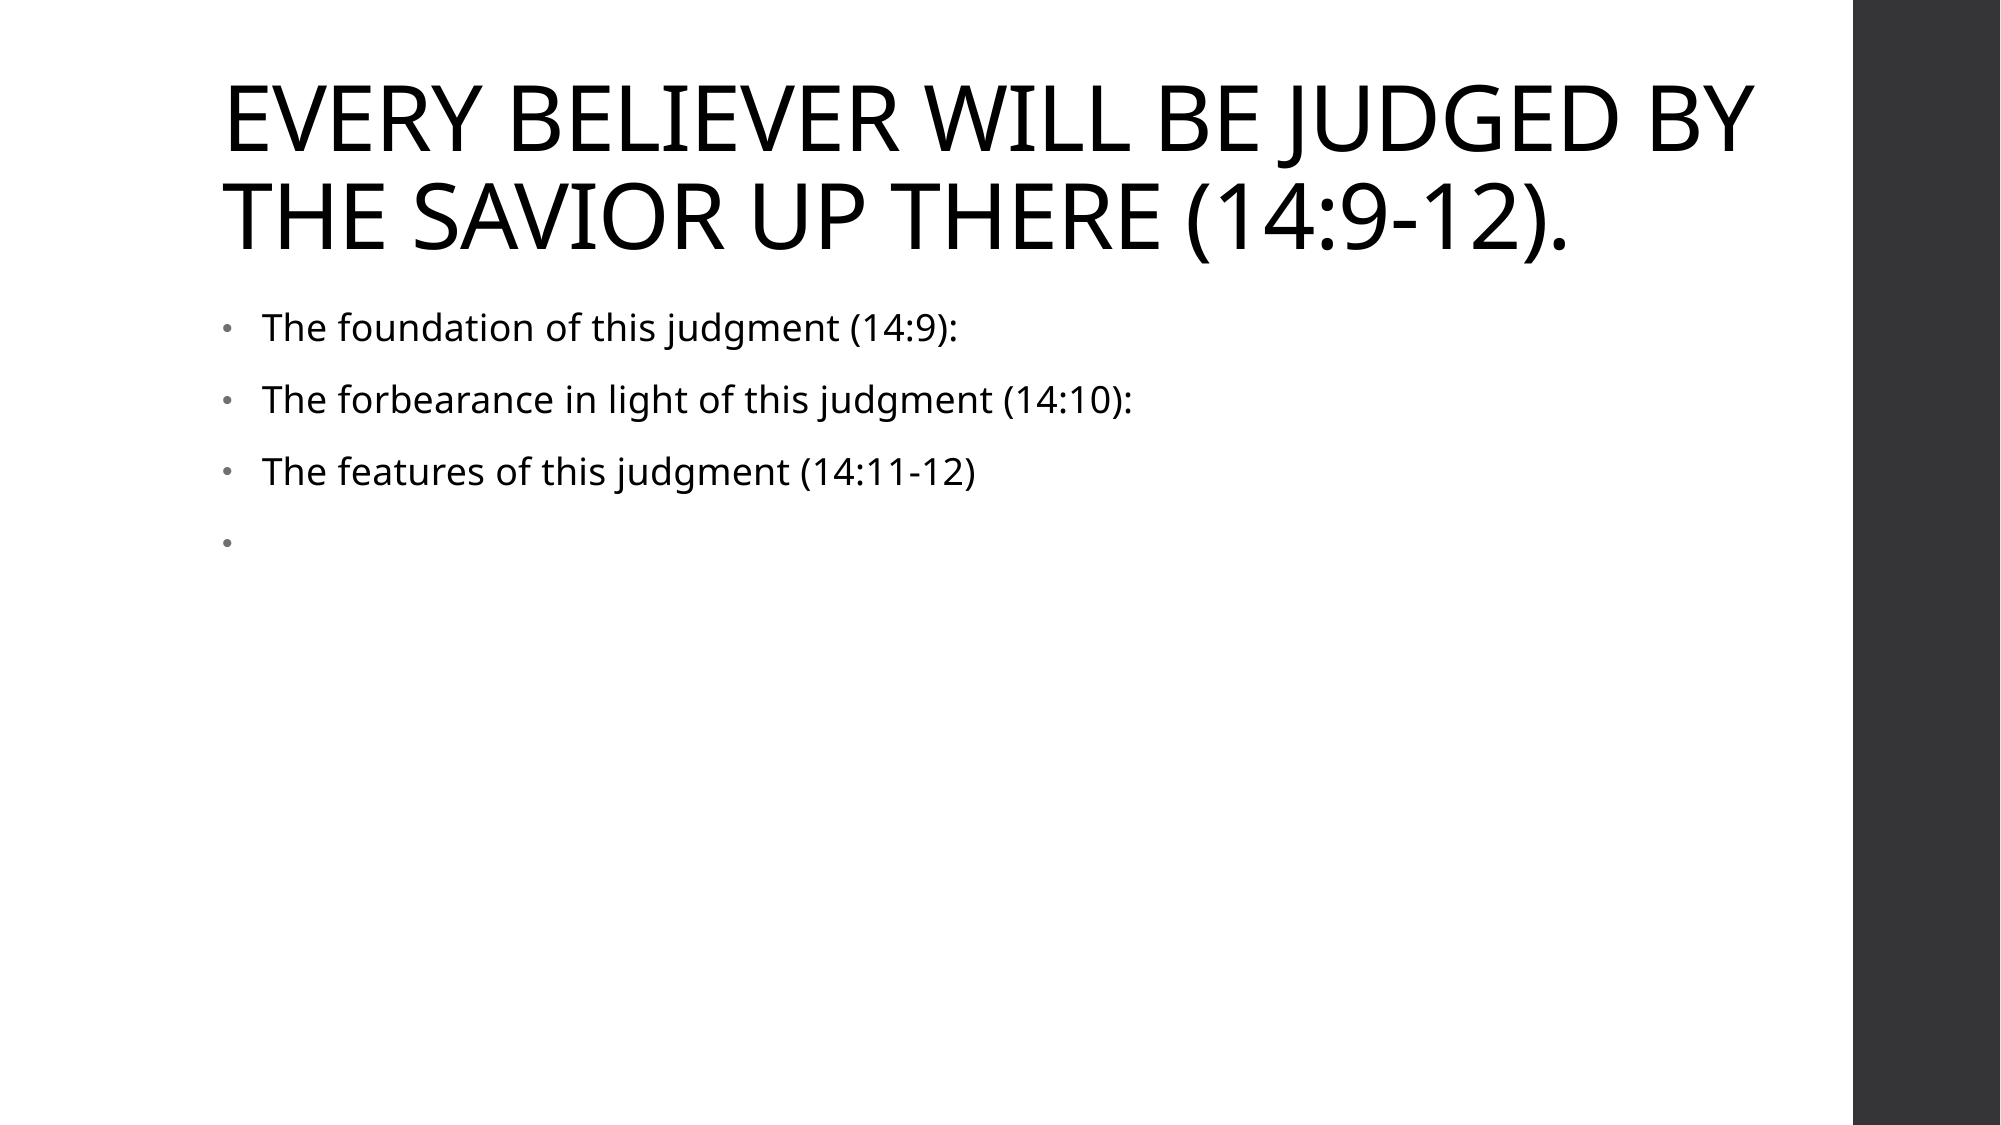

# EVERY BELIEVER WILL BE JUDGED BY THE SAVIOR UP THERE (14:9-12).
 The foundation of this judgment (14:9):
 The forbearance in light of this judgment (14:10):
 The features of this judgment (14:11-12)